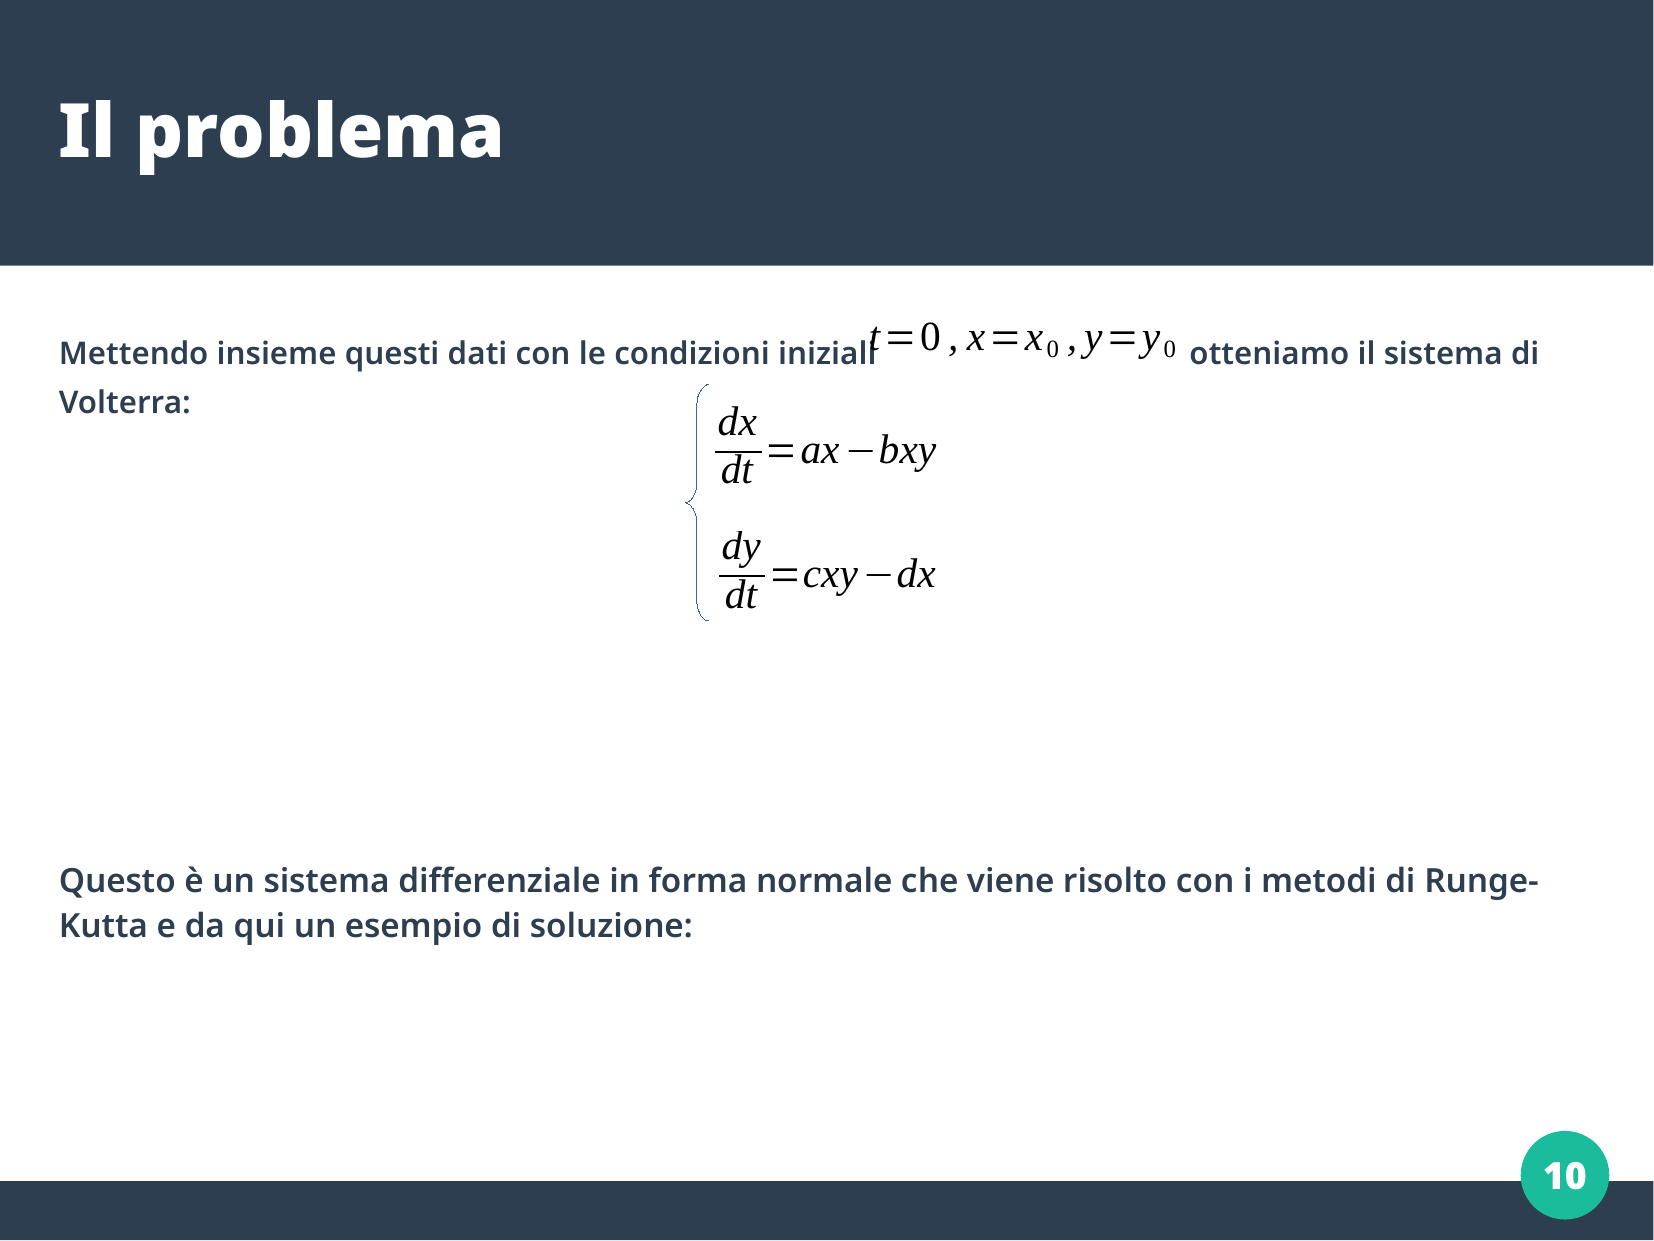

# Il problema
Mettendo insieme questi dati con le condizioni iniziali otteniamo il sistema di Volterra:
Questo è un sistema differenziale in forma normale che viene risolto con i metodi di Runge-Kutta e da qui un esempio di soluzione:
10